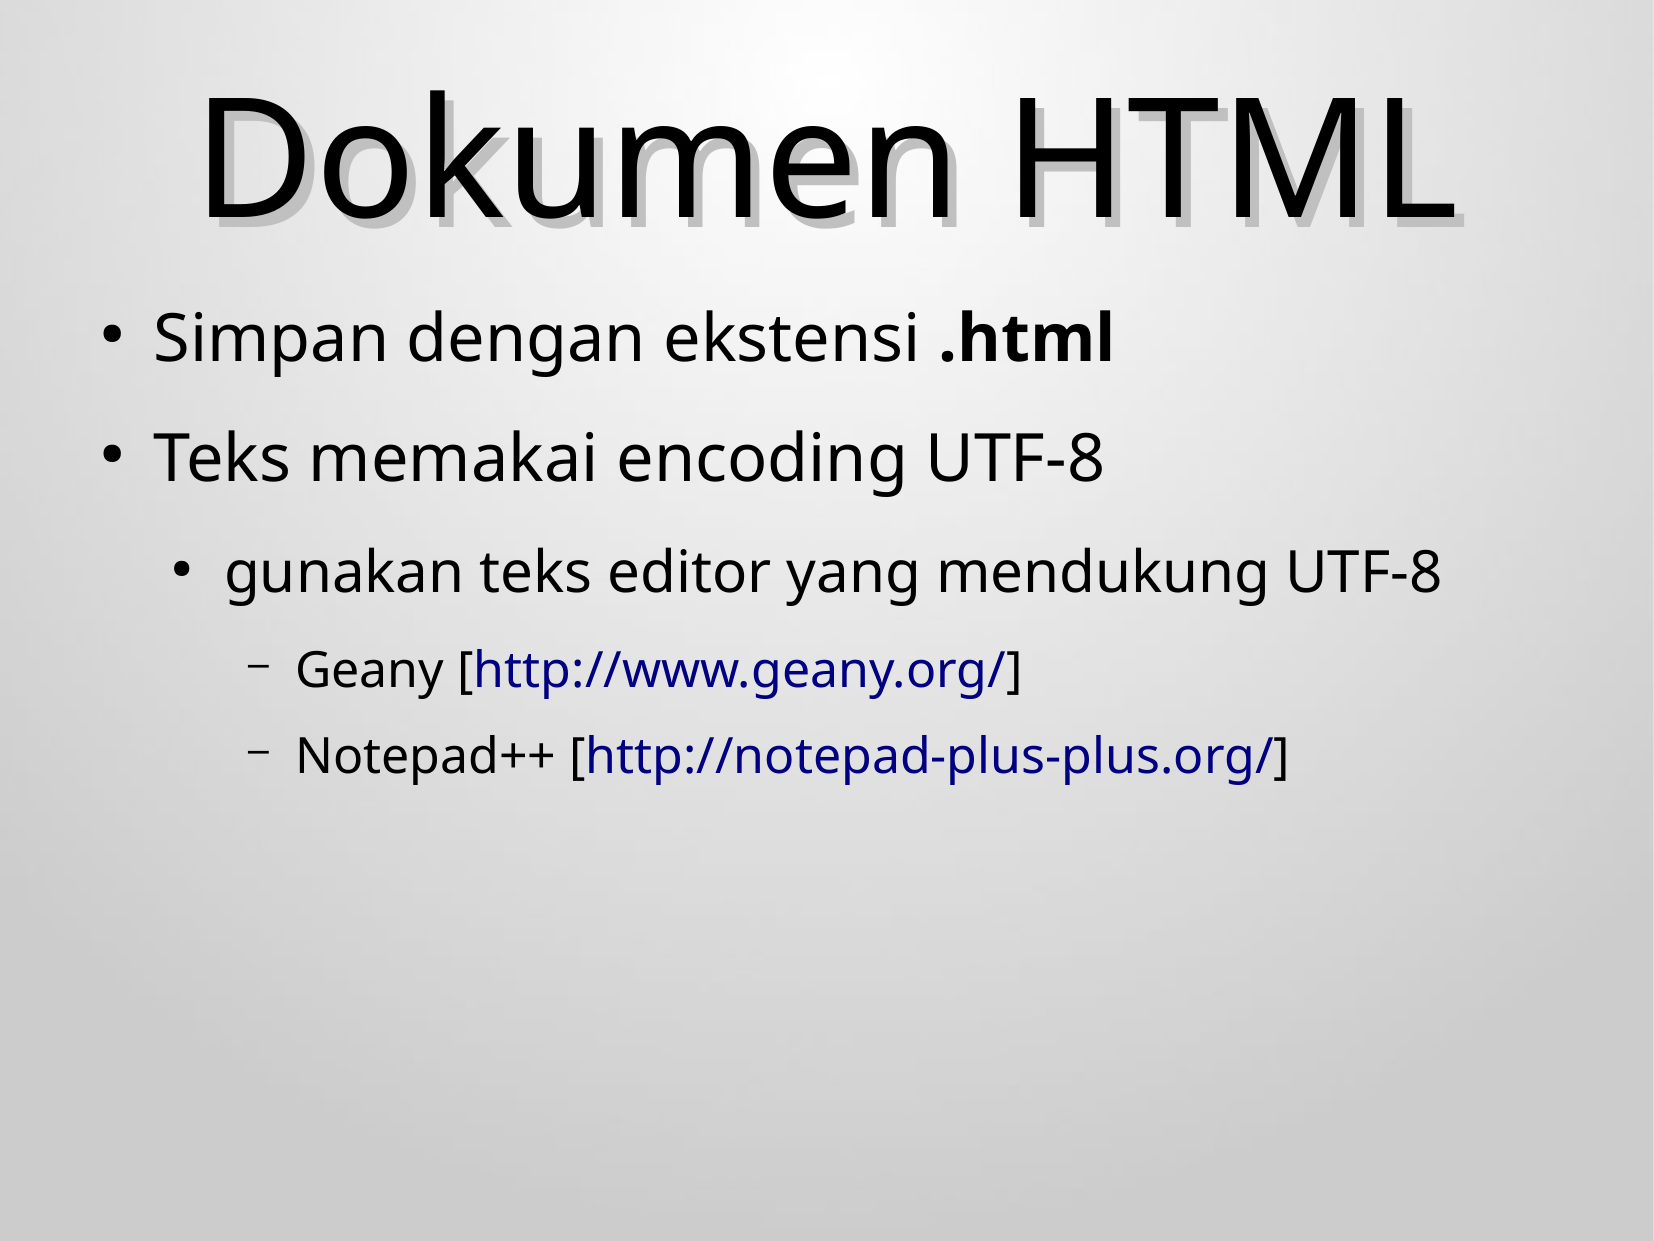

# Dokumen HTML
Simpan dengan ekstensi .html
Teks memakai encoding UTF-8
gunakan teks editor yang mendukung UTF-8
Geany [http://www.geany.org/]
Notepad++ [http://notepad-plus-plus.org/]